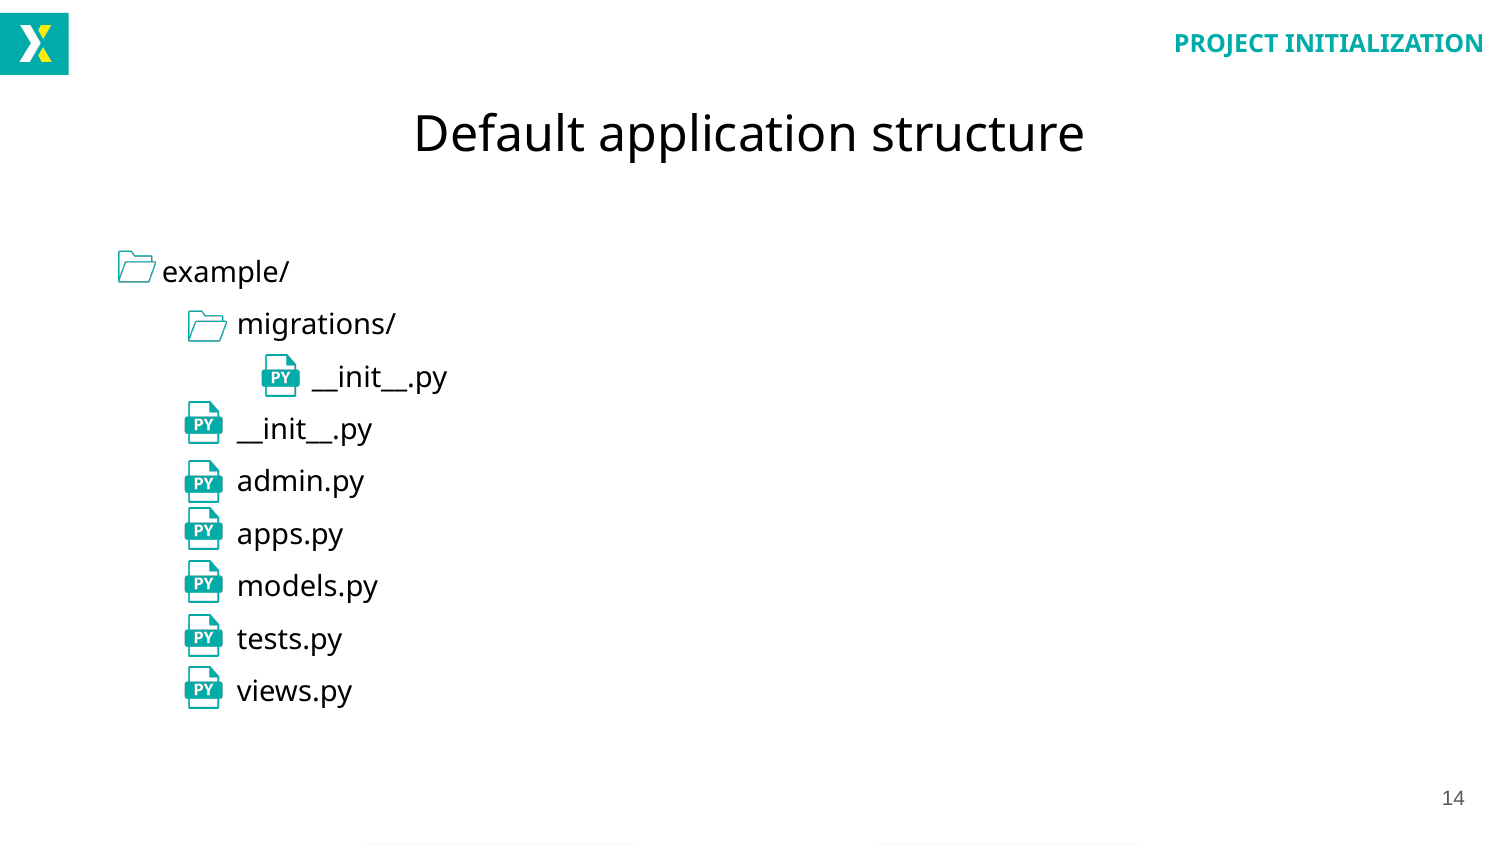

Default application structure
example/
		migrations/
			__init__.py
		__init__.py
		admin.py
		apps.py
		models.py
		tests.py
		views.py